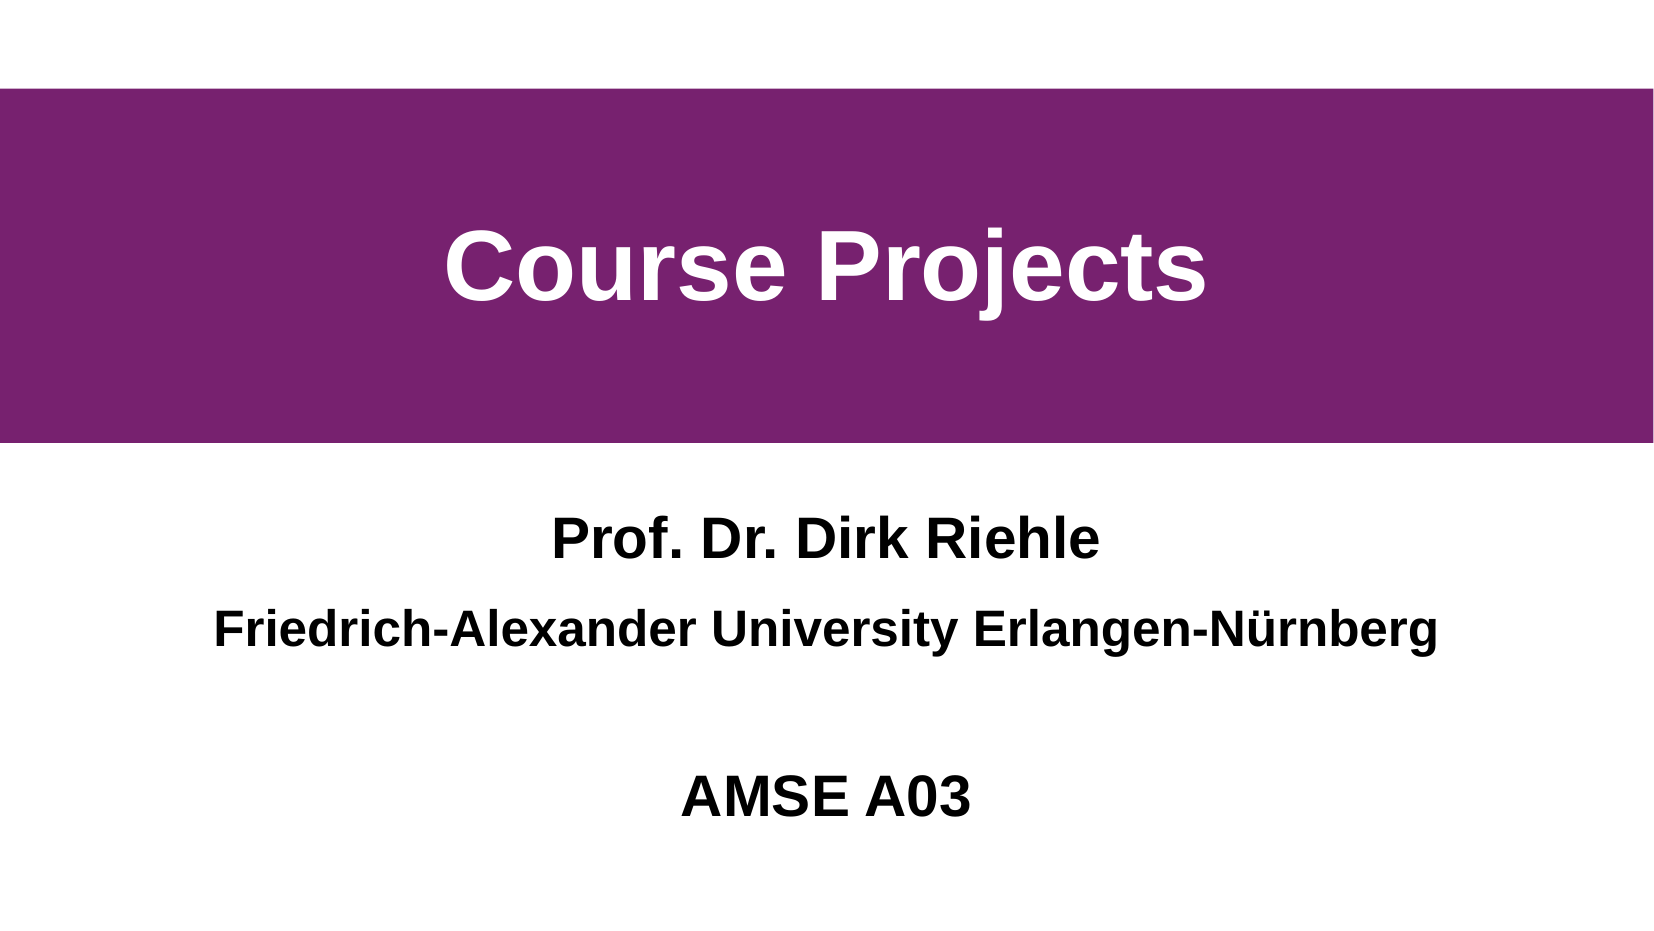

# Course Projects
Prof. Dr. Dirk Riehle
Friedrich-Alexander University Erlangen-Nürnberg
AMSE A03